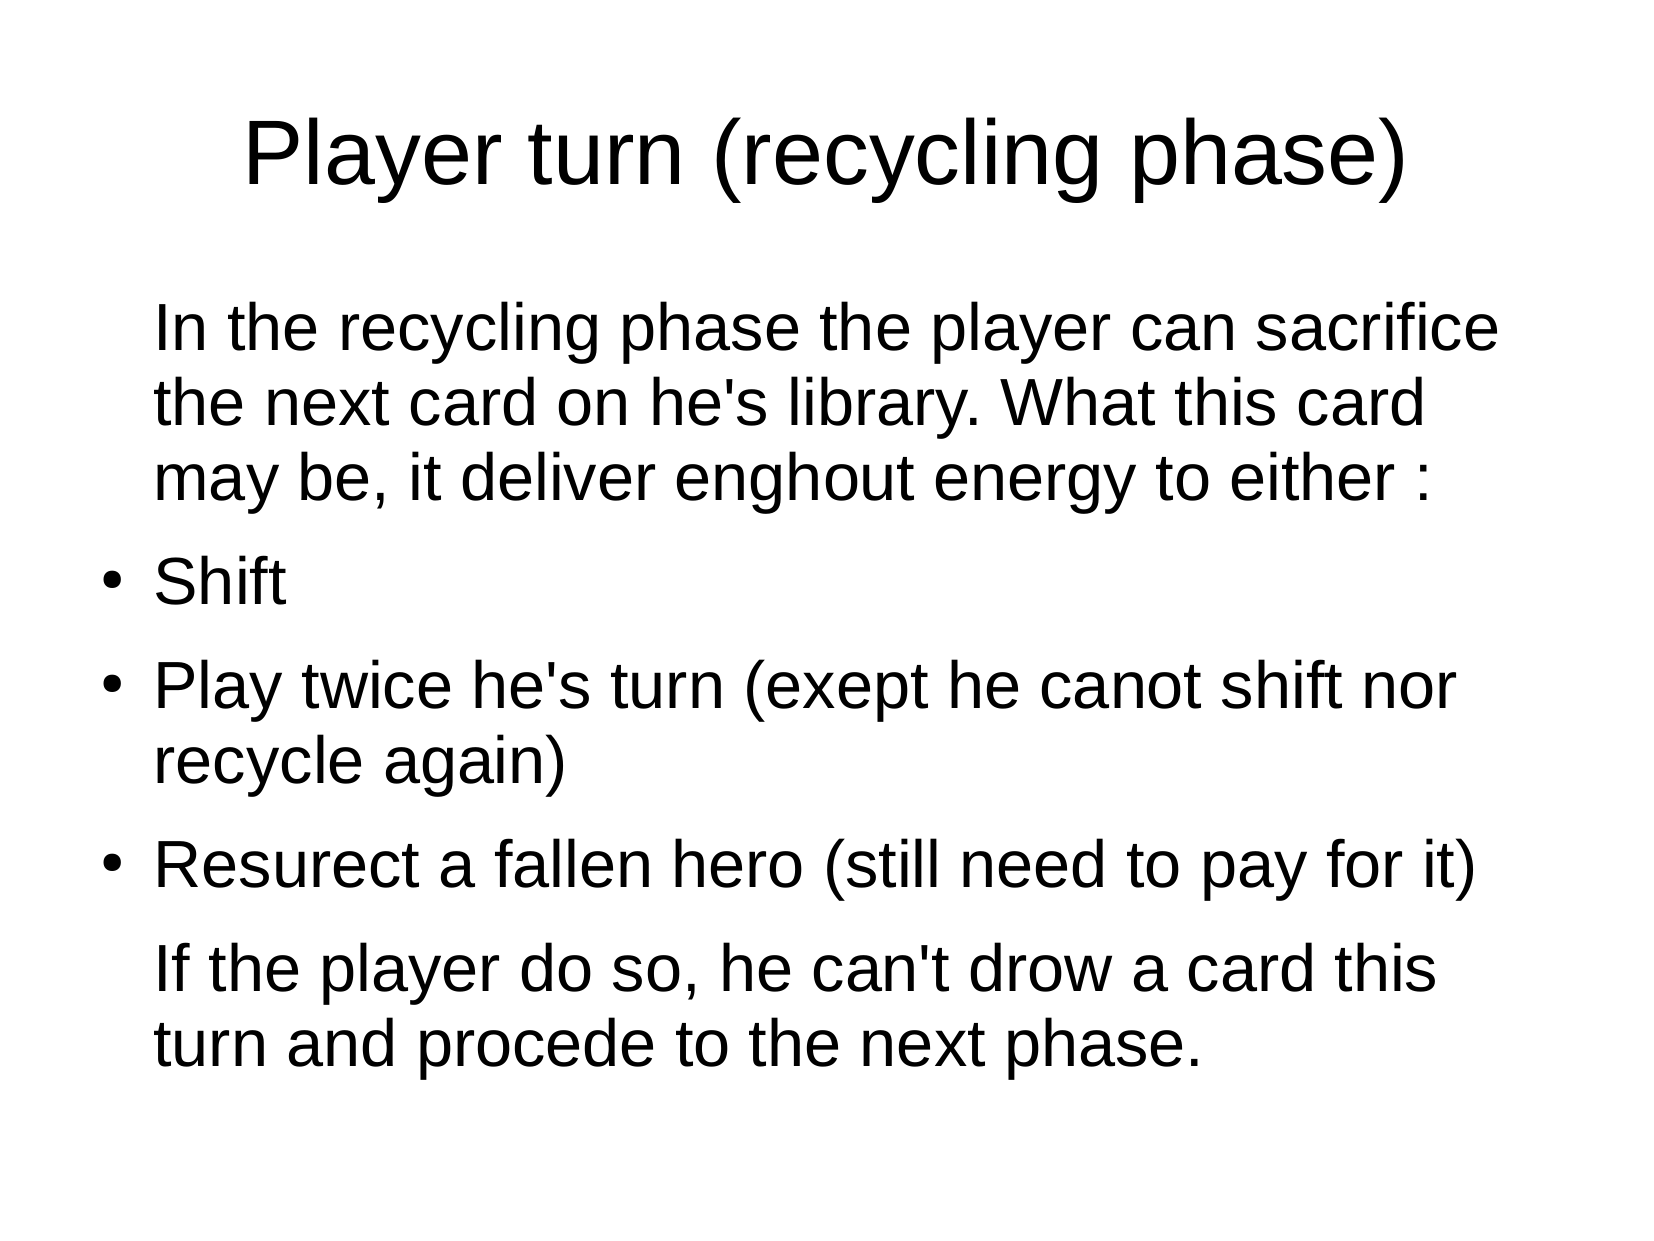

# Player turn (recycling phase)
In the recycling phase the player can sacrifice the next card on he's library. What this card may be, it deliver enghout energy to either :
Shift
Play twice he's turn (exept he canot shift nor recycle again)
Resurect a fallen hero (still need to pay for it)
If the player do so, he can't drow a card this turn and procede to the next phase.